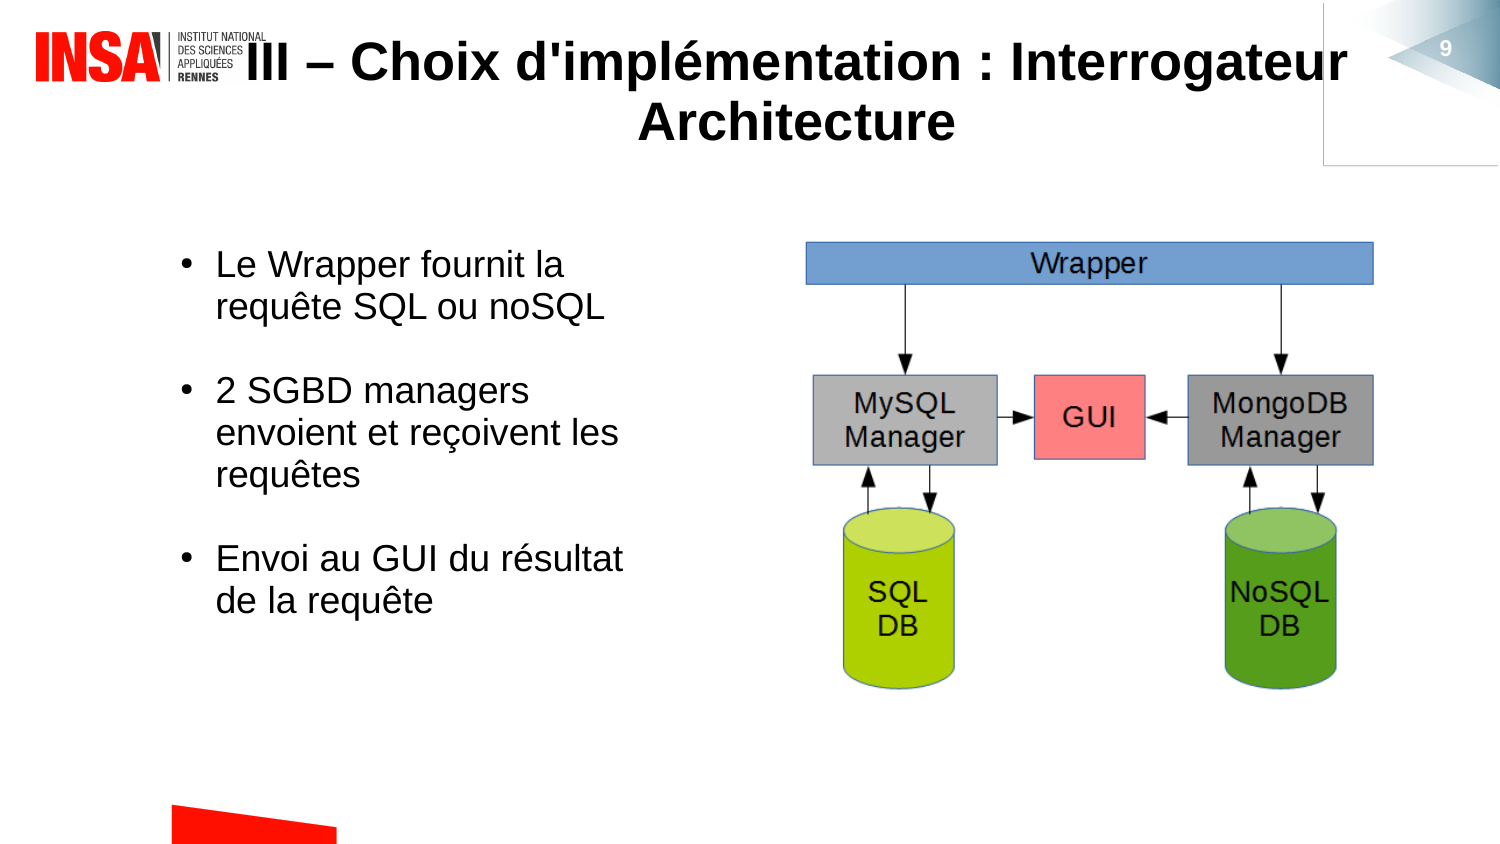

III – Choix d'implémentation : Interrogateur
Architecture
Le Wrapper fournit la requête SQL ou noSQL
2 SGBD managers envoient et reçoivent les requêtes
Envoi au GUI du résultat de la requête